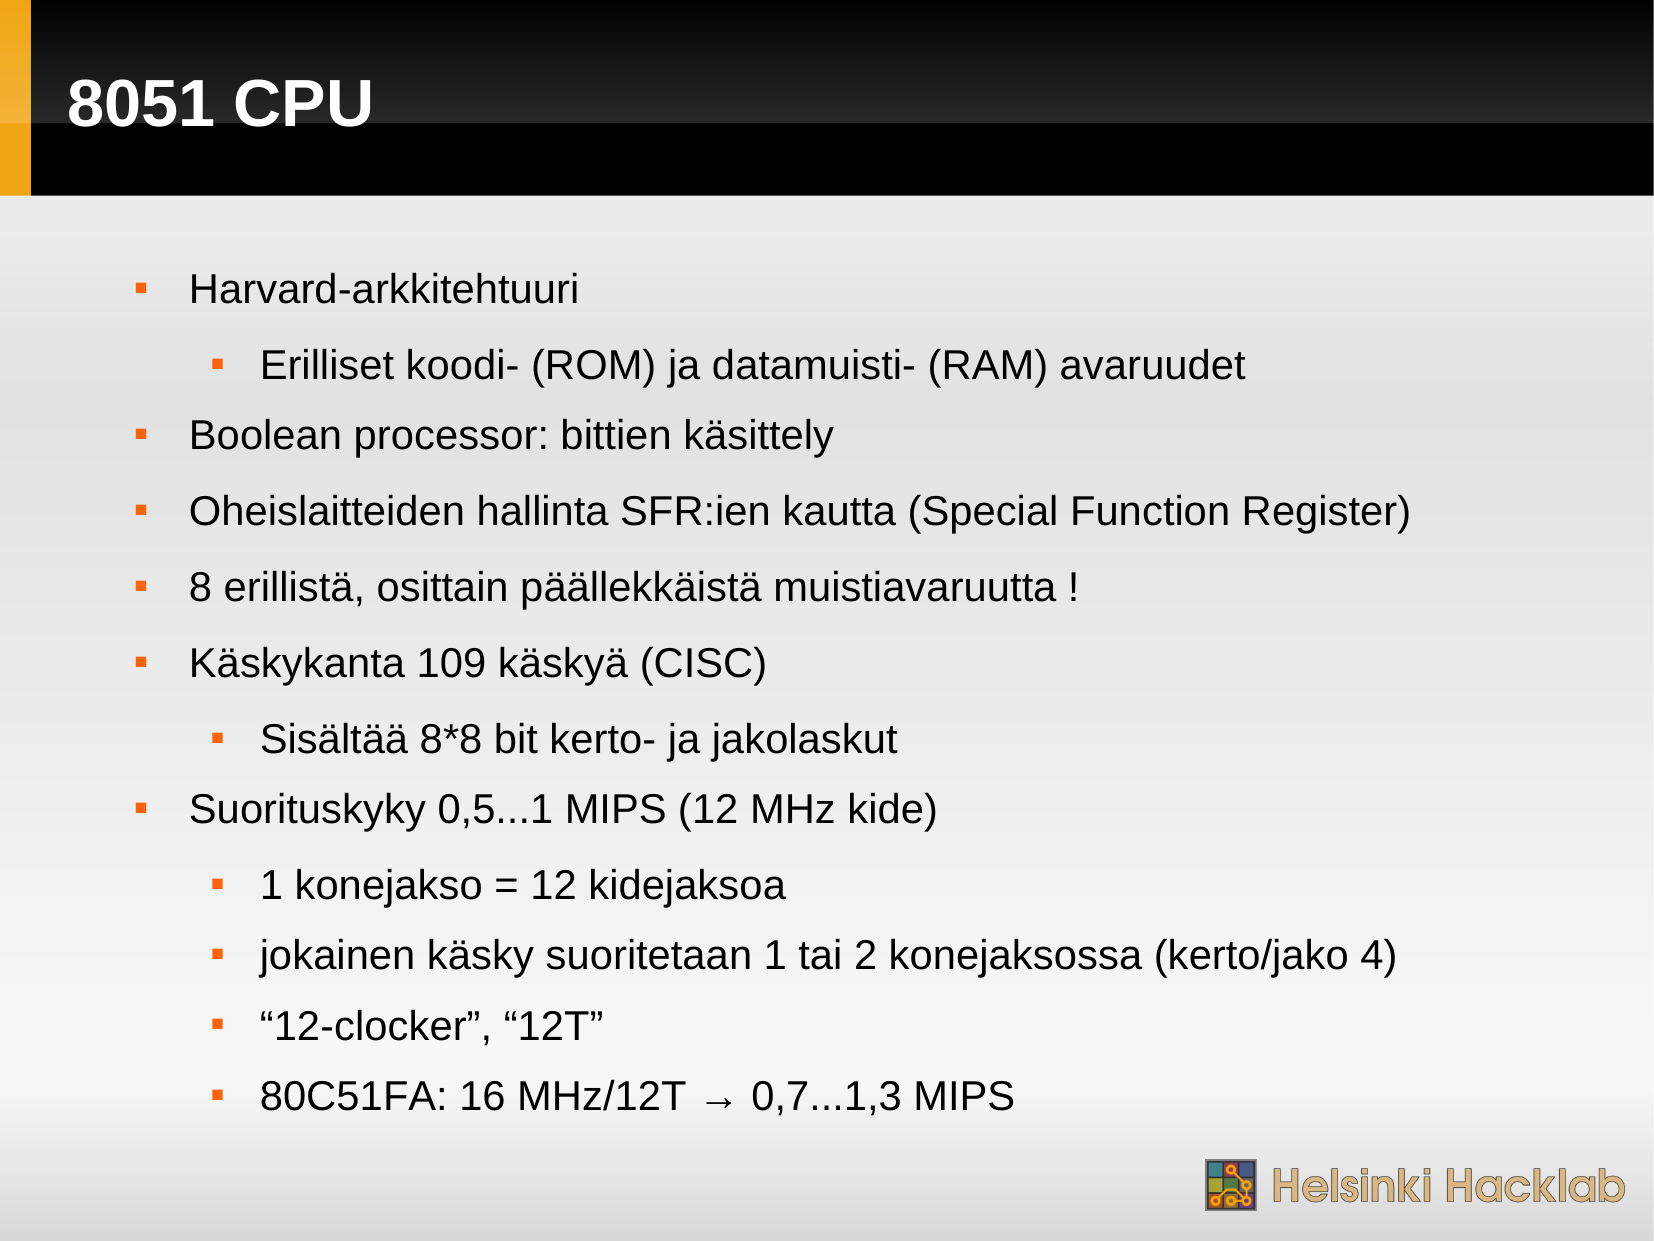

# 8051 CPU
Harvard-arkkitehtuuri
Erilliset koodi- (ROM) ja datamuisti- (RAM) avaruudet
Boolean processor: bittien käsittely
Oheislaitteiden hallinta SFR:ien kautta (Special Function Register)
8 erillistä, osittain päällekkäistä muistiavaruutta !
Käskykanta 109 käskyä (CISC)
Sisältää 8*8 bit kerto- ja jakolaskut
Suorituskyky 0,5...1 MIPS (12 MHz kide)
1 konejakso = 12 kidejaksoa
jokainen käsky suoritetaan 1 tai 2 konejaksossa (kerto/jako 4)
“12-clocker”, “12T”
80C51FA: 16 MHz/12T → 0,7...1,3 MIPS